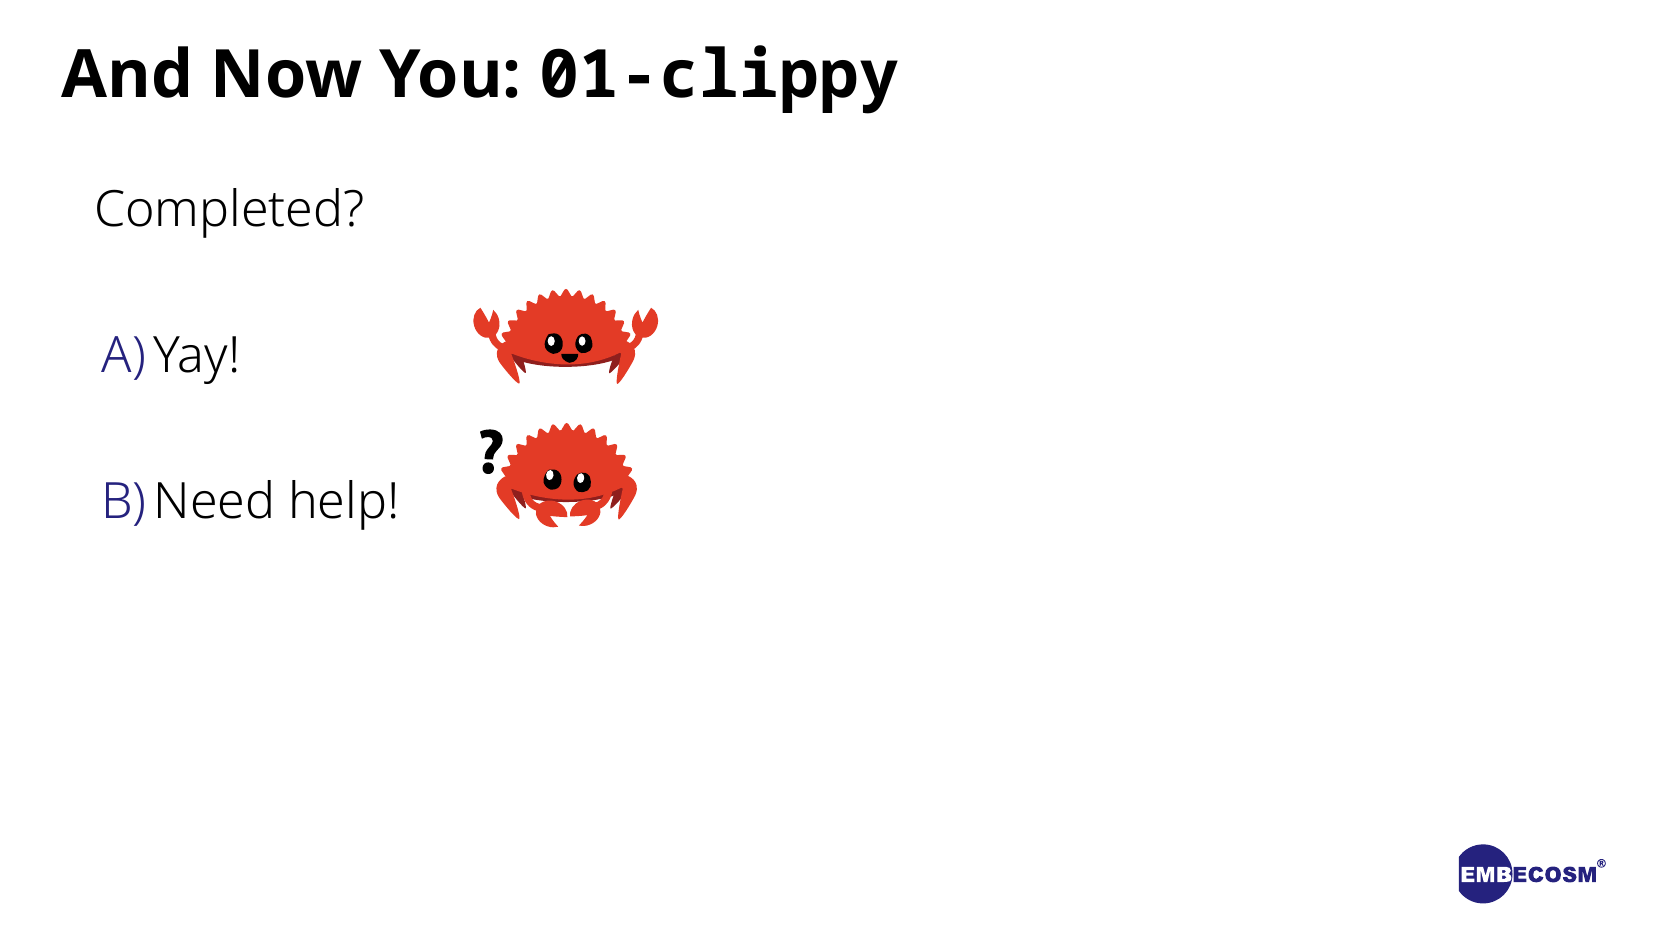

# And Now You: 01-clippy
Completed?
Yay!
Need help!